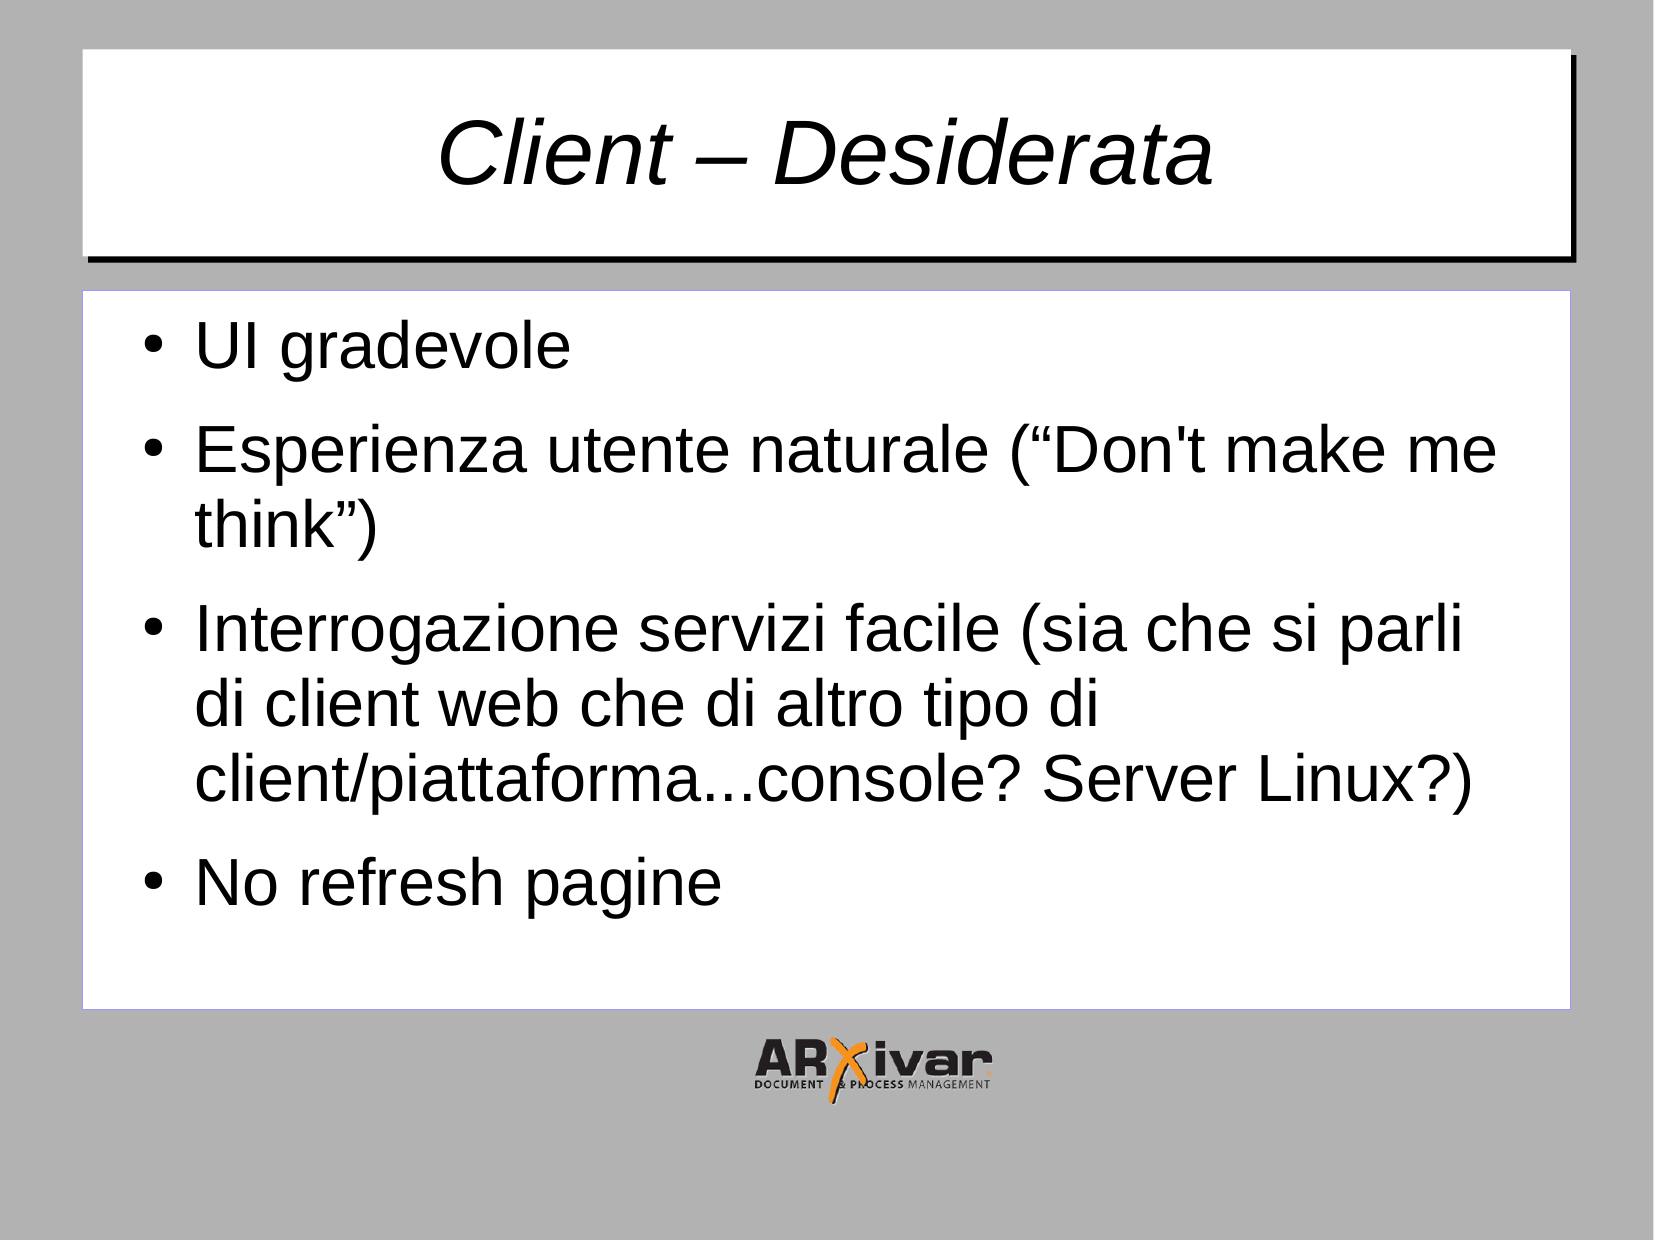

# Client – Desiderata
UI gradevole
Esperienza utente naturale (“Don't make me think”)
Interrogazione servizi facile (sia che si parli di client web che di altro tipo di client/piattaforma...console? Server Linux?)
No refresh pagine